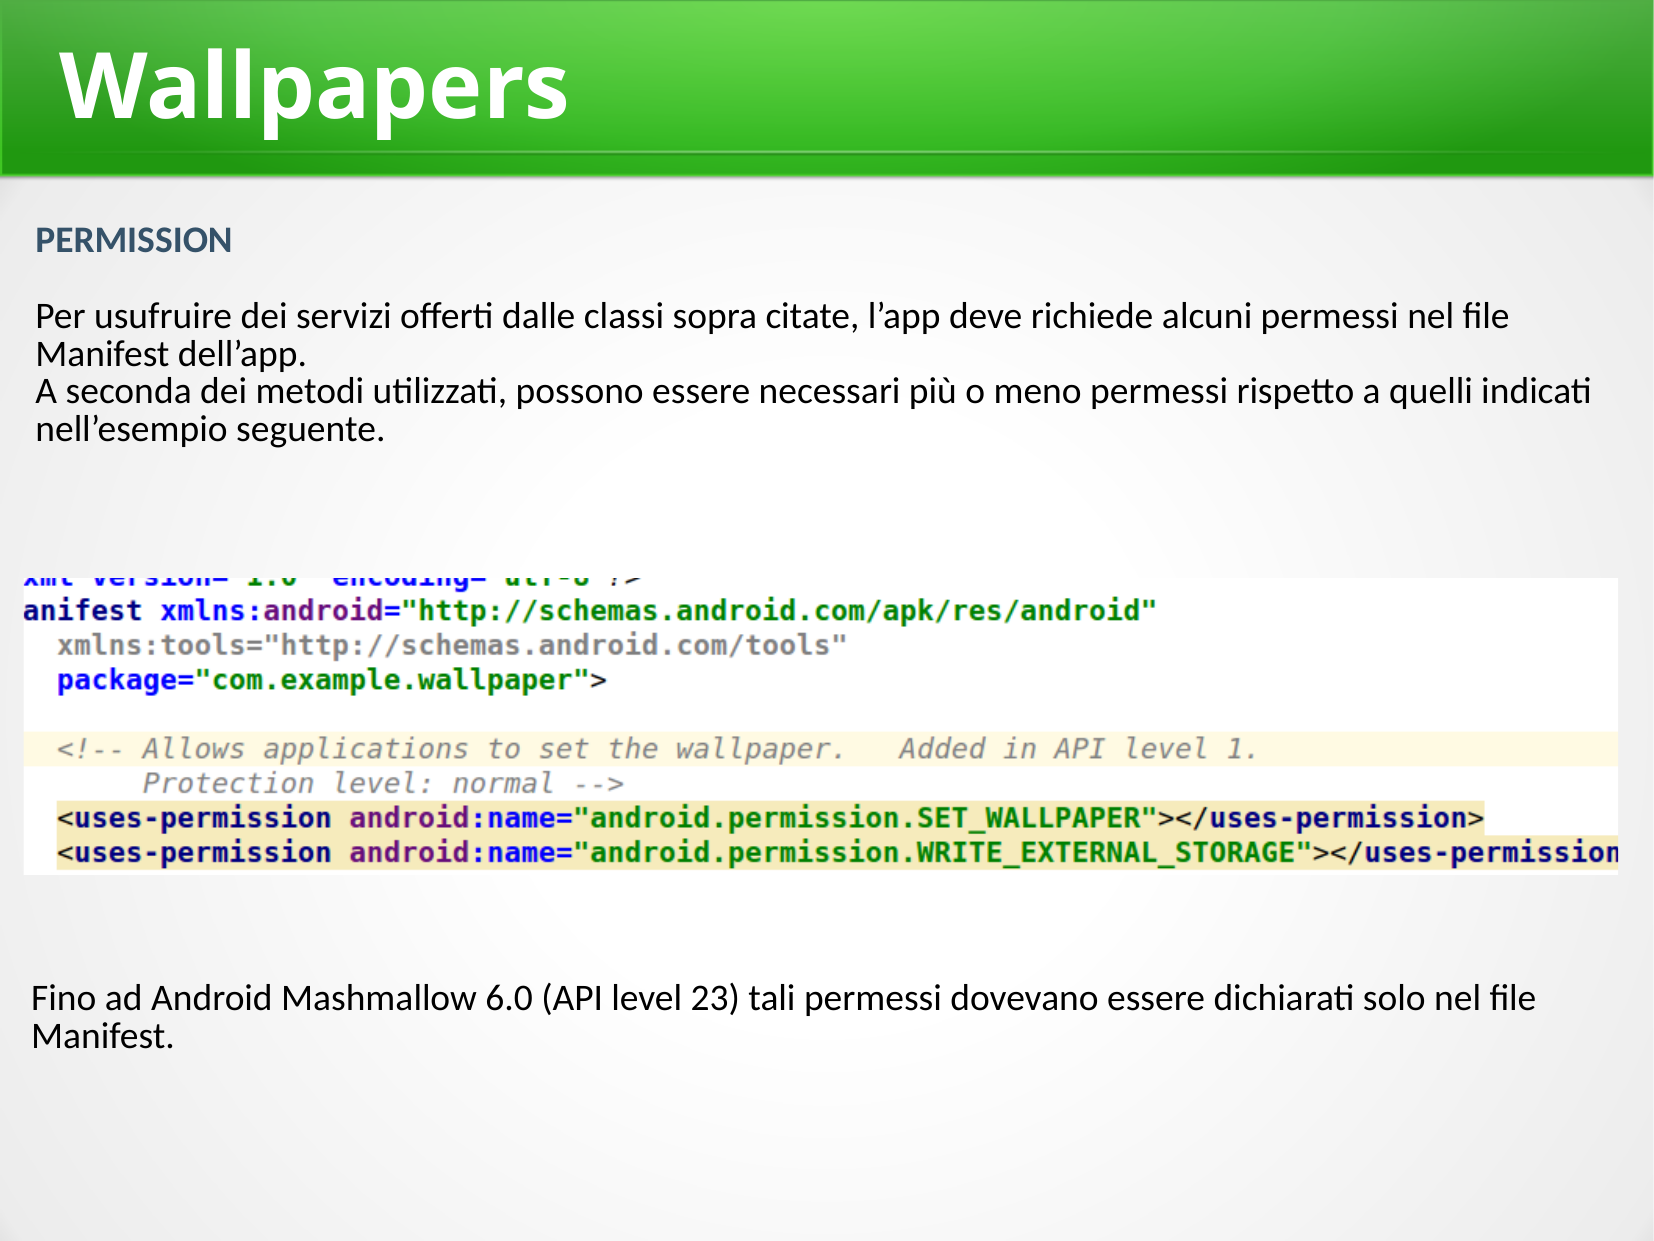

# Wallpapers
PERMISSION
Per usufruire dei servizi offerti dalle classi sopra citate, l’app deve richiede alcuni permessi nel file Manifest dell’app.
A seconda dei metodi utilizzati, possono essere necessari più o meno permessi rispetto a quelli indicati nell’esempio seguente.
Fino ad Android Mashmallow 6.0 (API level 23) tali permessi dovevano essere dichiarati solo nel file Manifest.